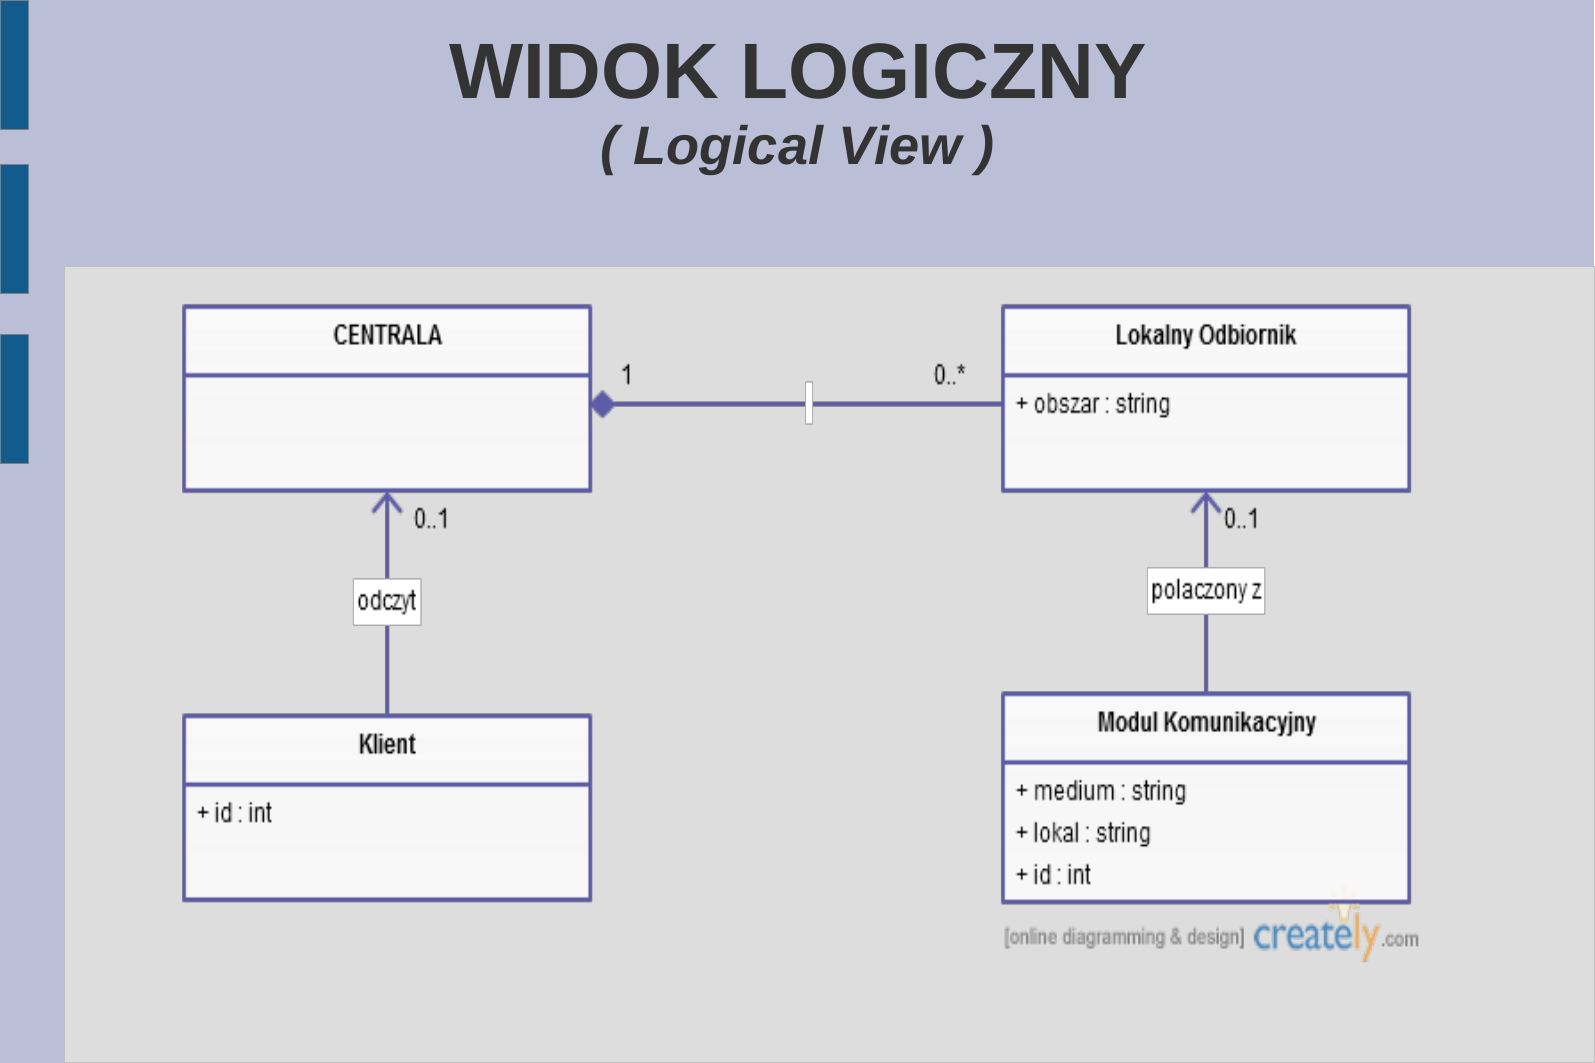

# WIDOK LOGICZNY ( Logical View )